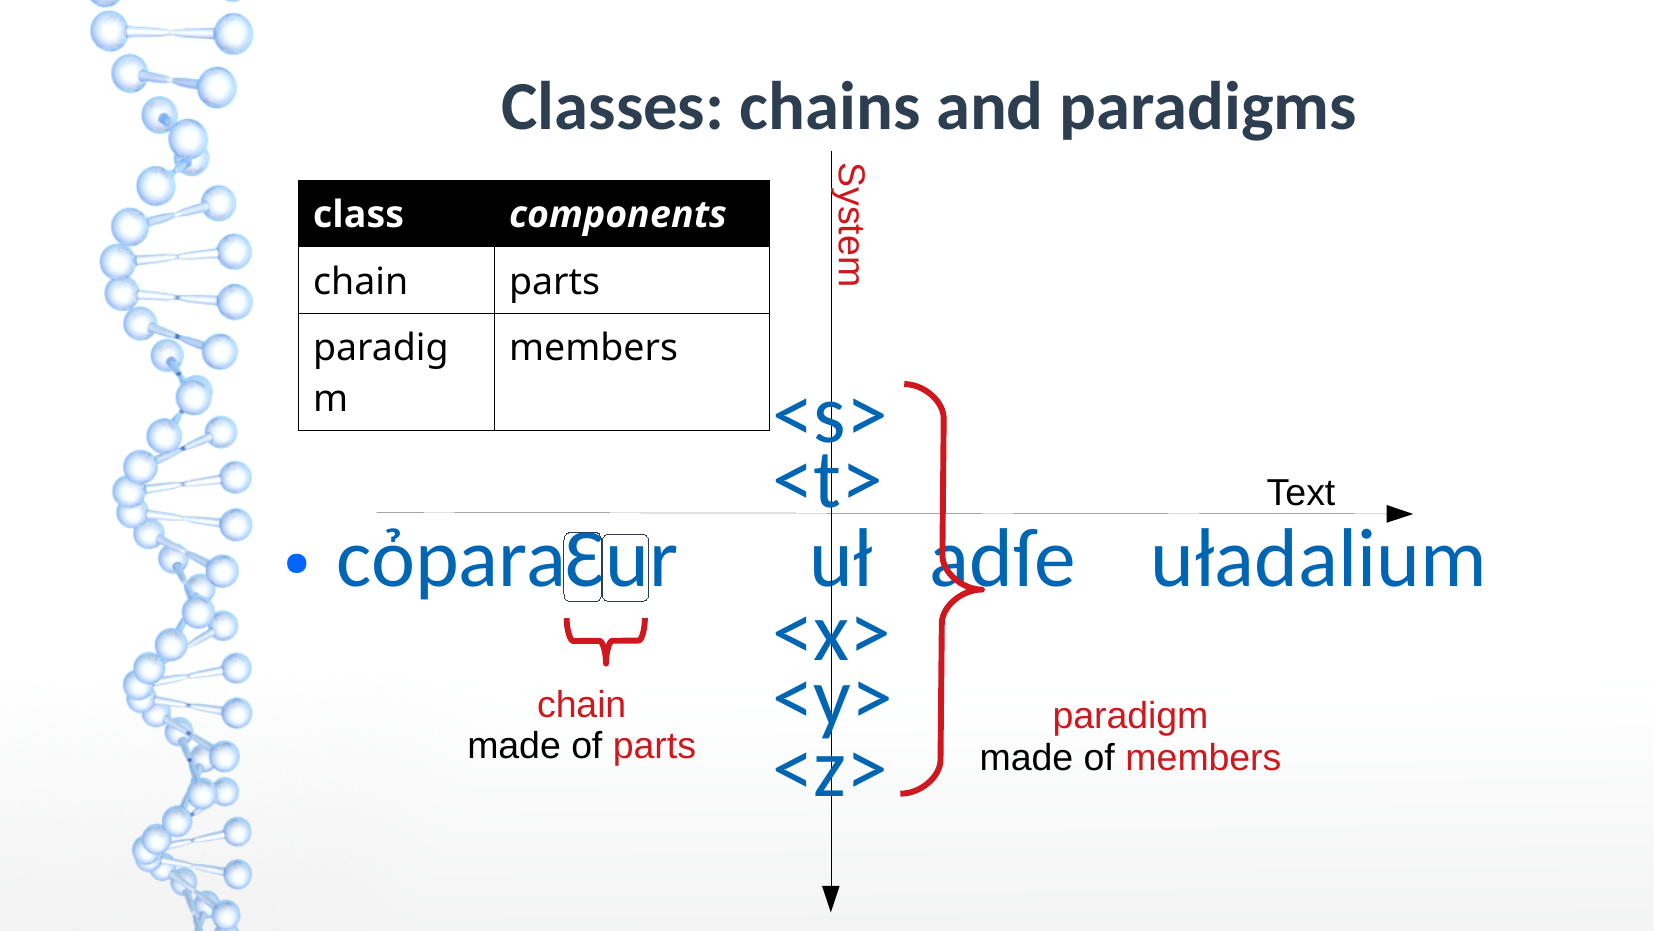

# Classes: chains and paradigms
System
| class | components |
| --- | --- |
| chain | parts |
| paradigm | members |
<s>
<t>
											Text
cỏparaƐur uł adſe uładalium
<x>
<y>
chain
made of parts
paradigm
made of members
<z>